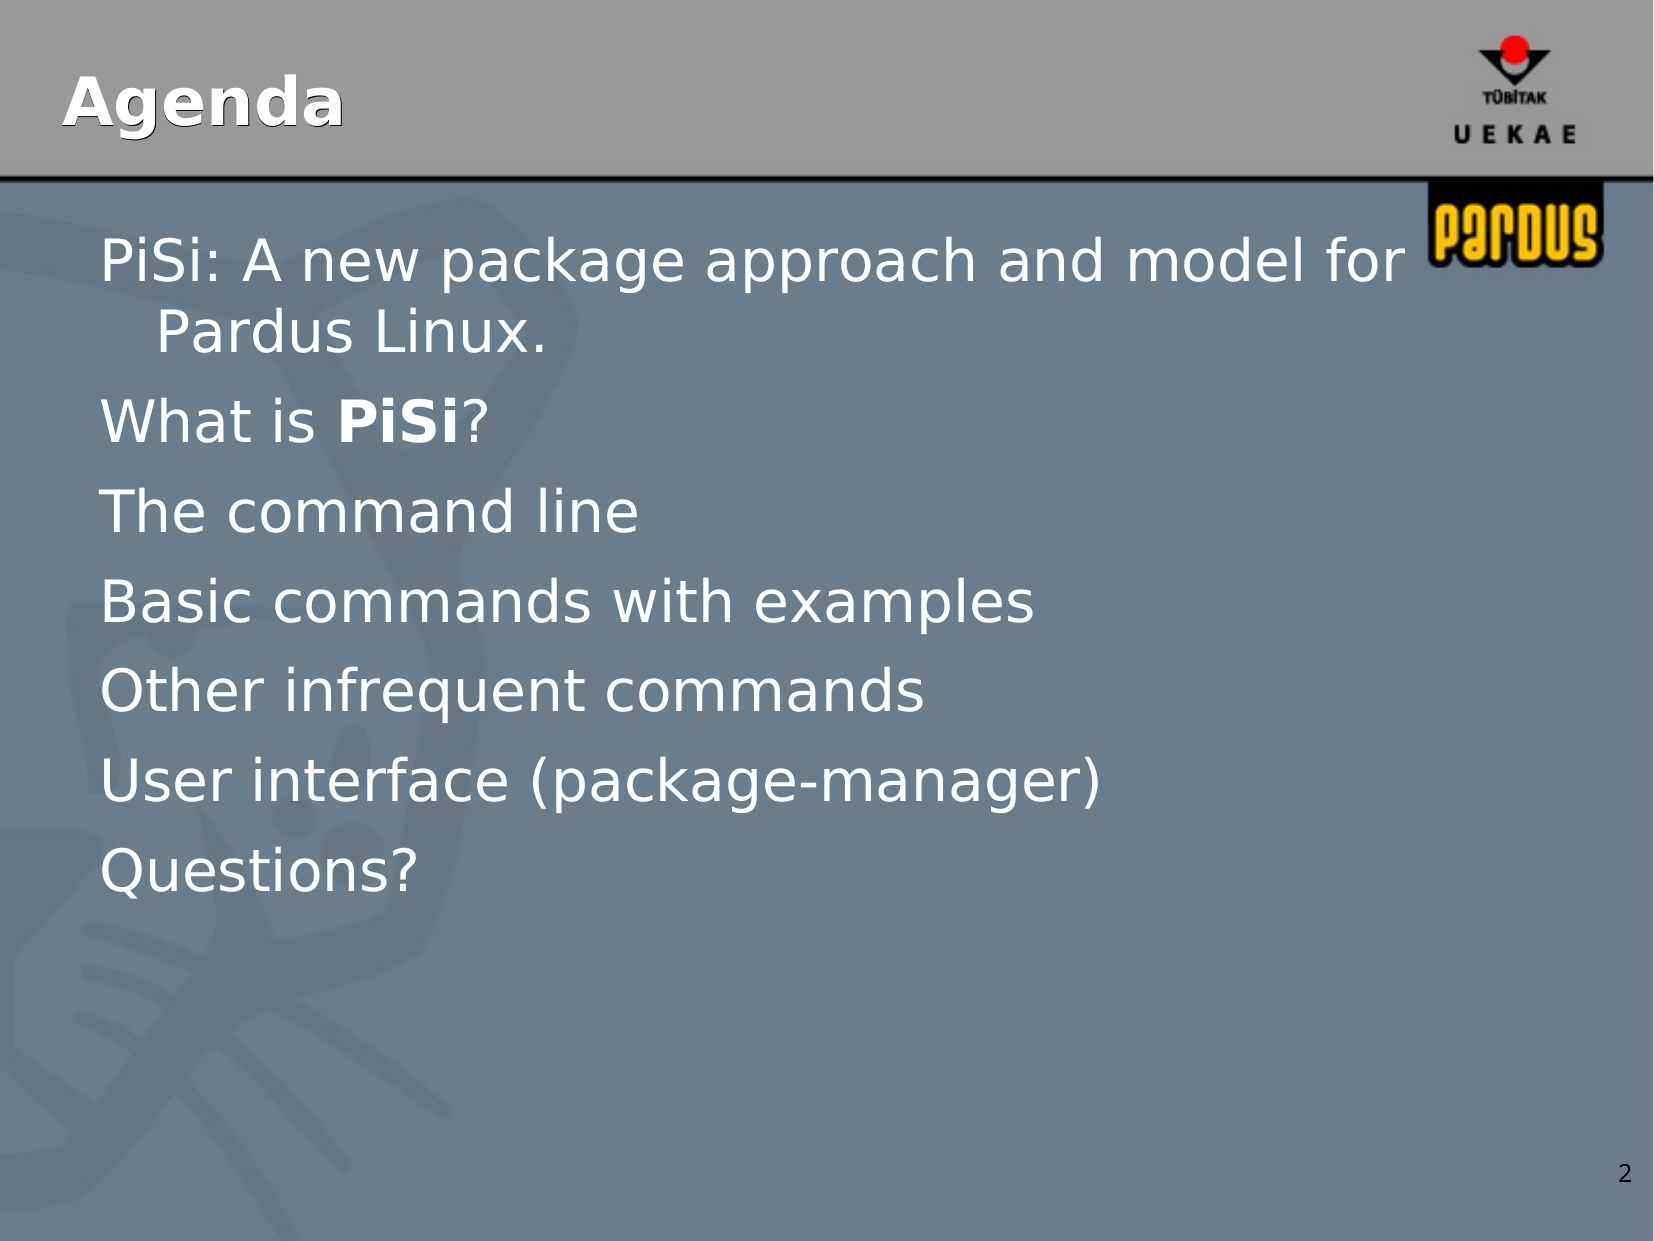

# Agenda
PiSi: A new package approach and model for Pardus Linux.
What is PiSi?
The command line
Basic commands with examples
Other infrequent commands
User interface (package-manager)
Questions?